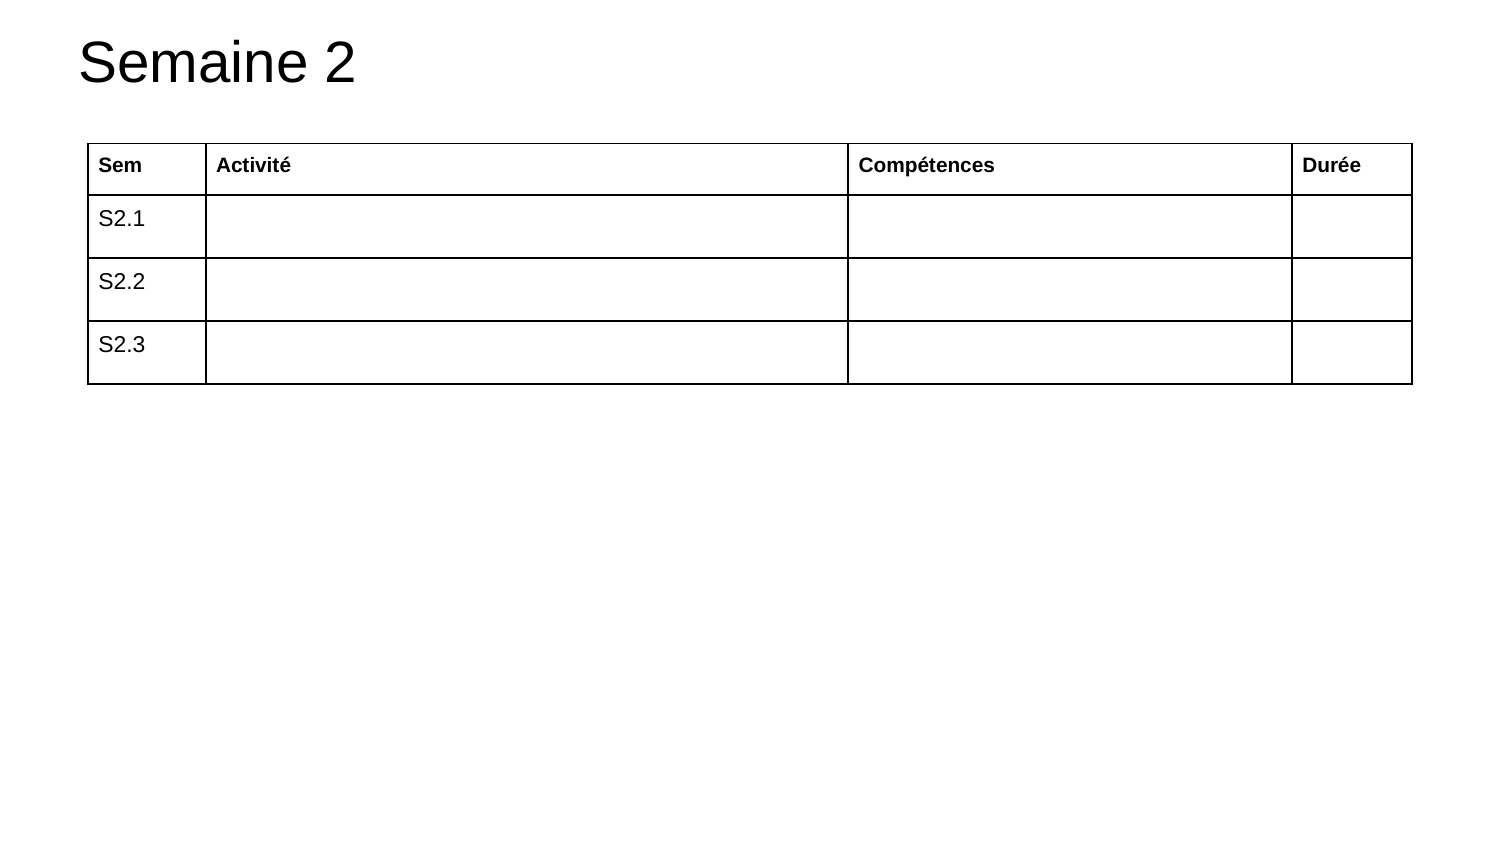

# Semaine 2
| Sem | Activité | Compétences | Durée |
| --- | --- | --- | --- |
| S2.1 | | | |
| S2.2 | | | |
| S2.3 | | | |